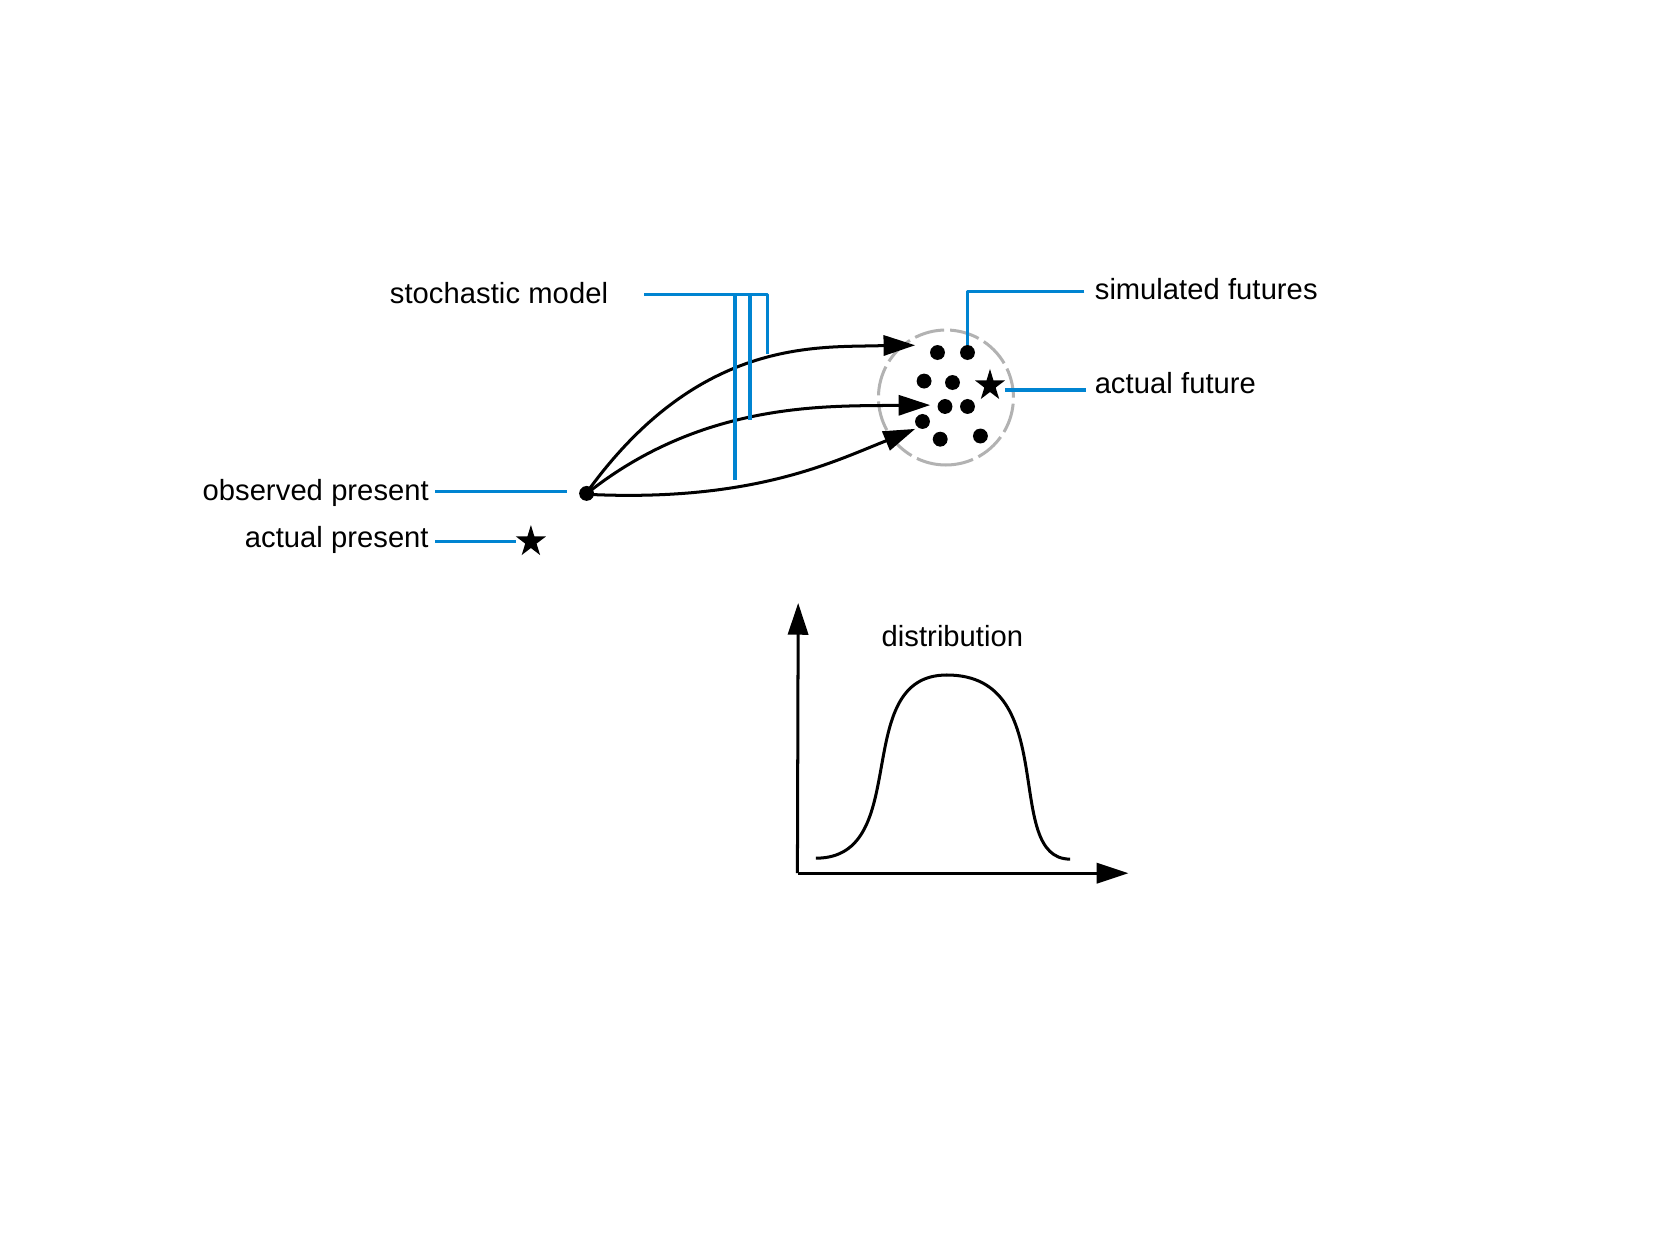

simulated futures
stochastic model
actual future
observed present
actual present
distribution